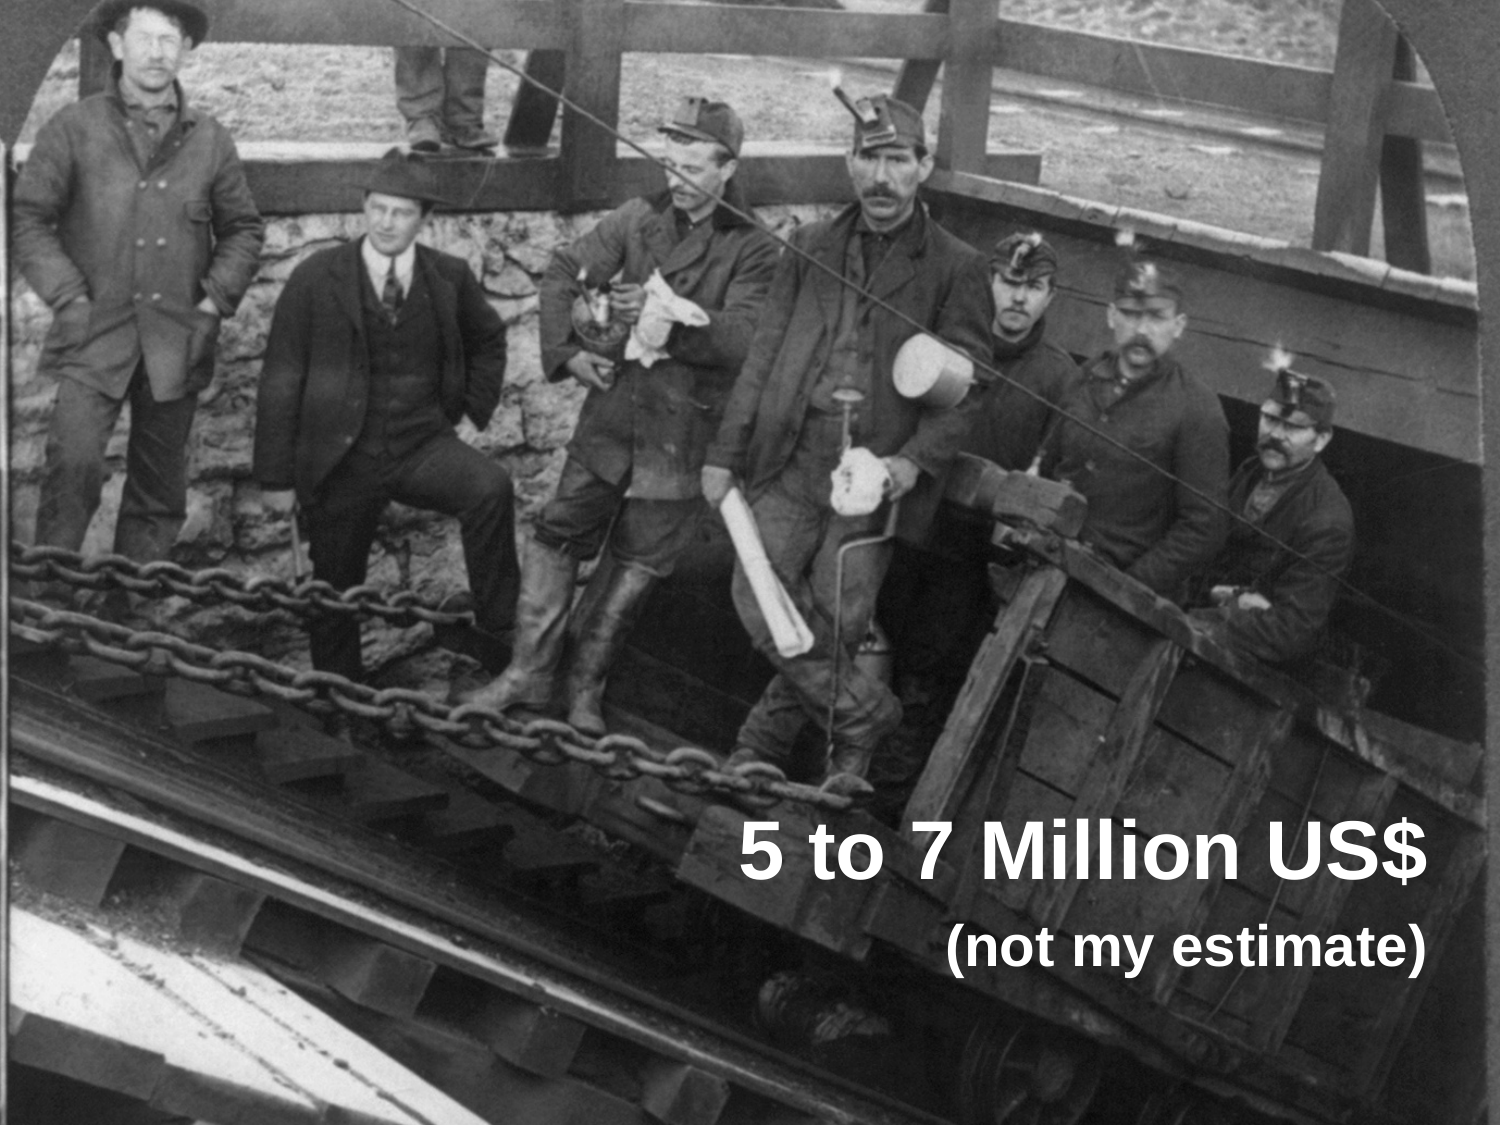

# 5 to 7 Million US$
(not my estimate)